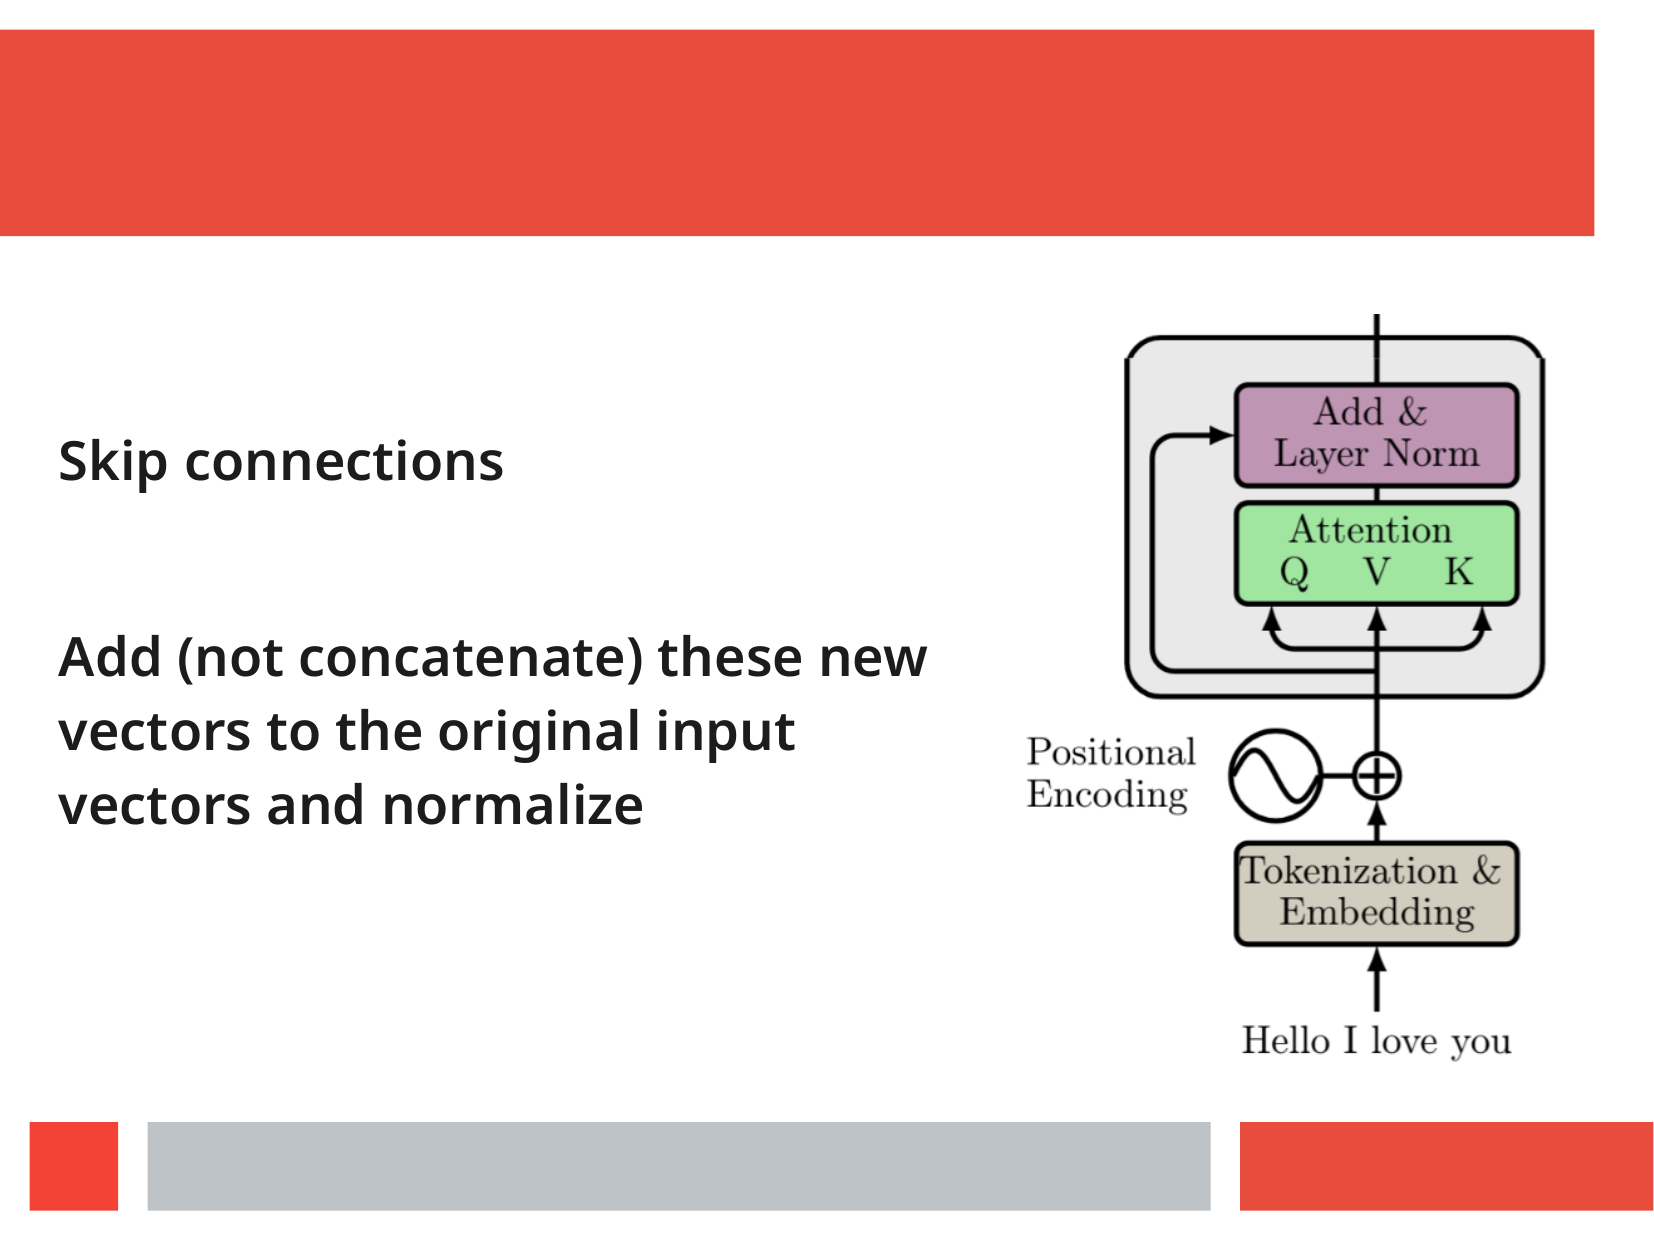

#
Skip connections
Add (not concatenate) these new vectors to the original input vectors and normalize